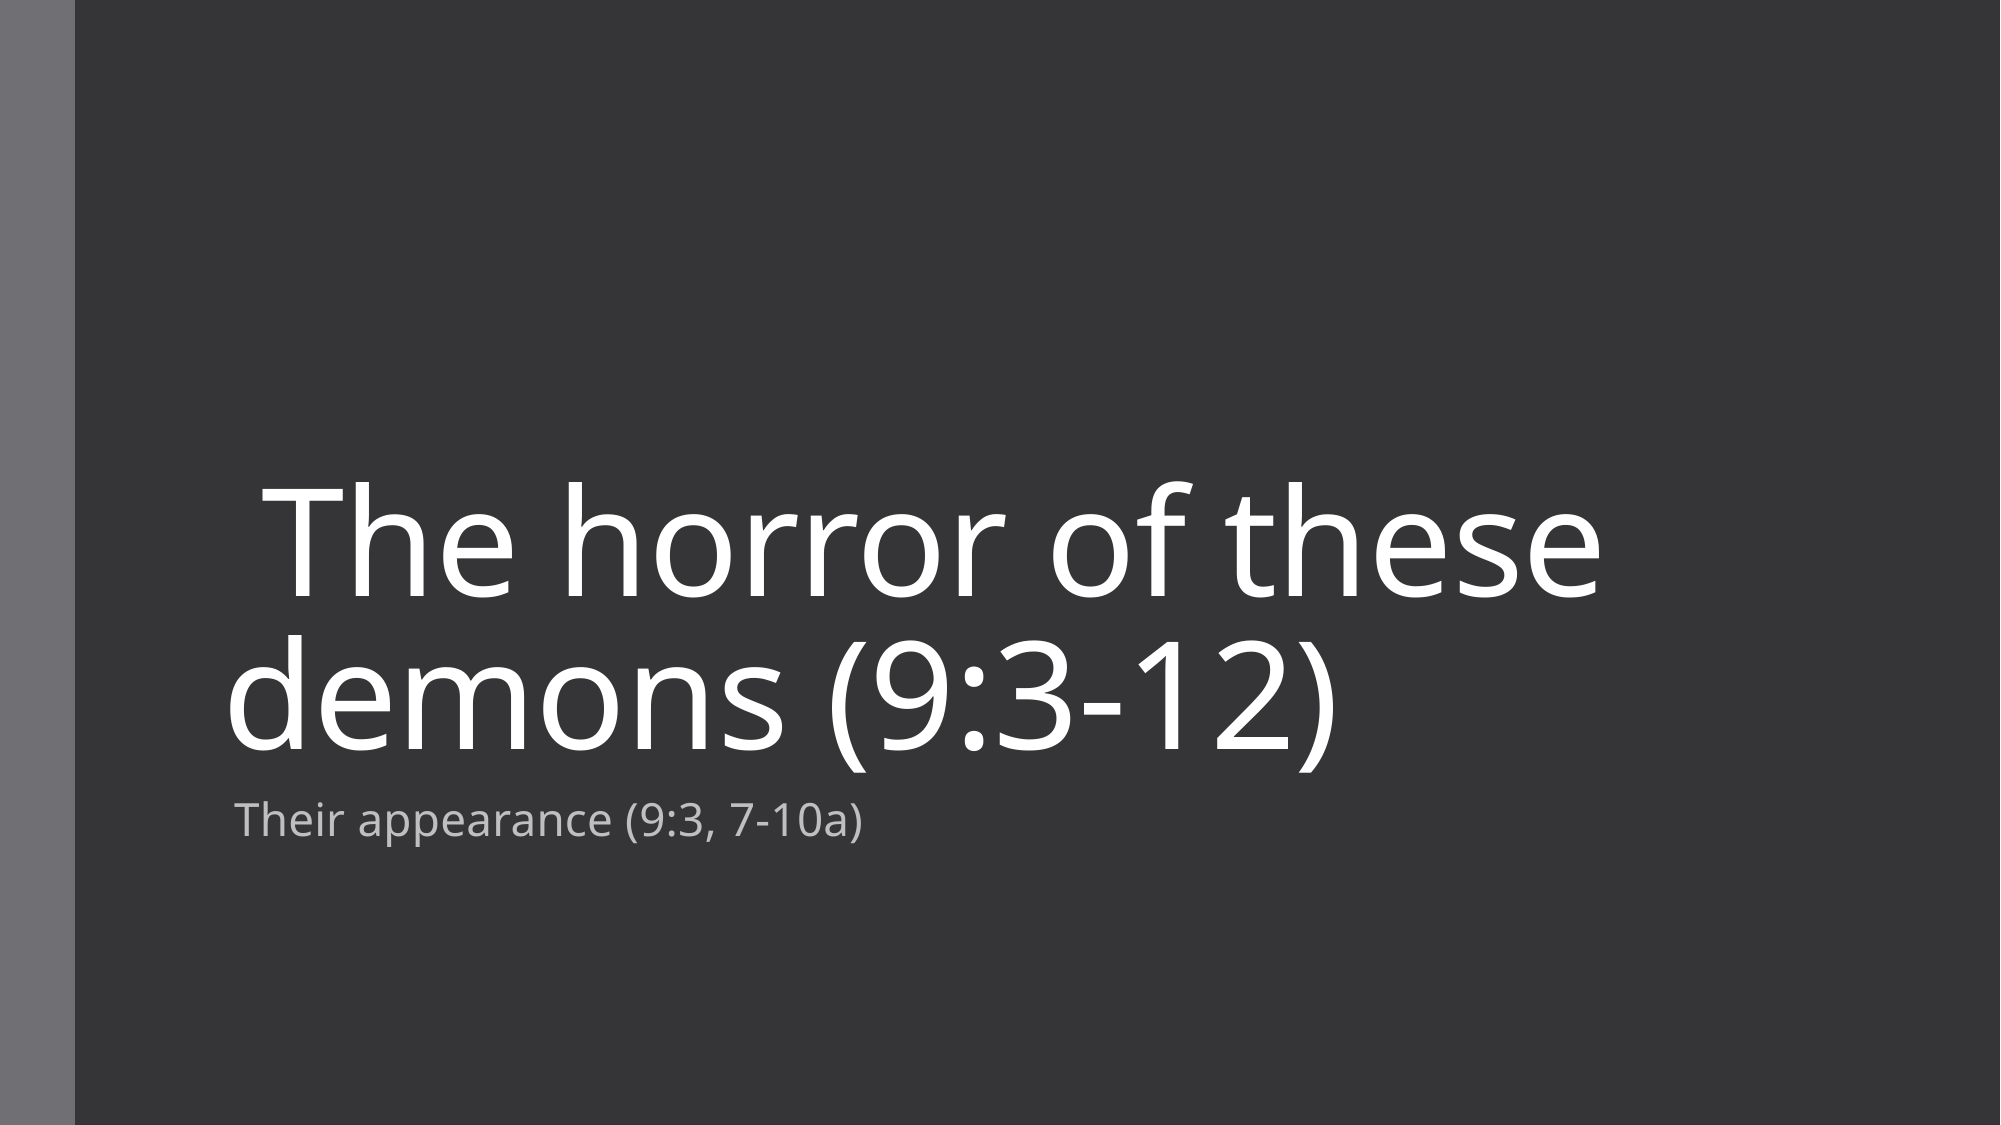

# The horror of these demons (9:3-12)
 Their appearance (9:3, 7-10a)